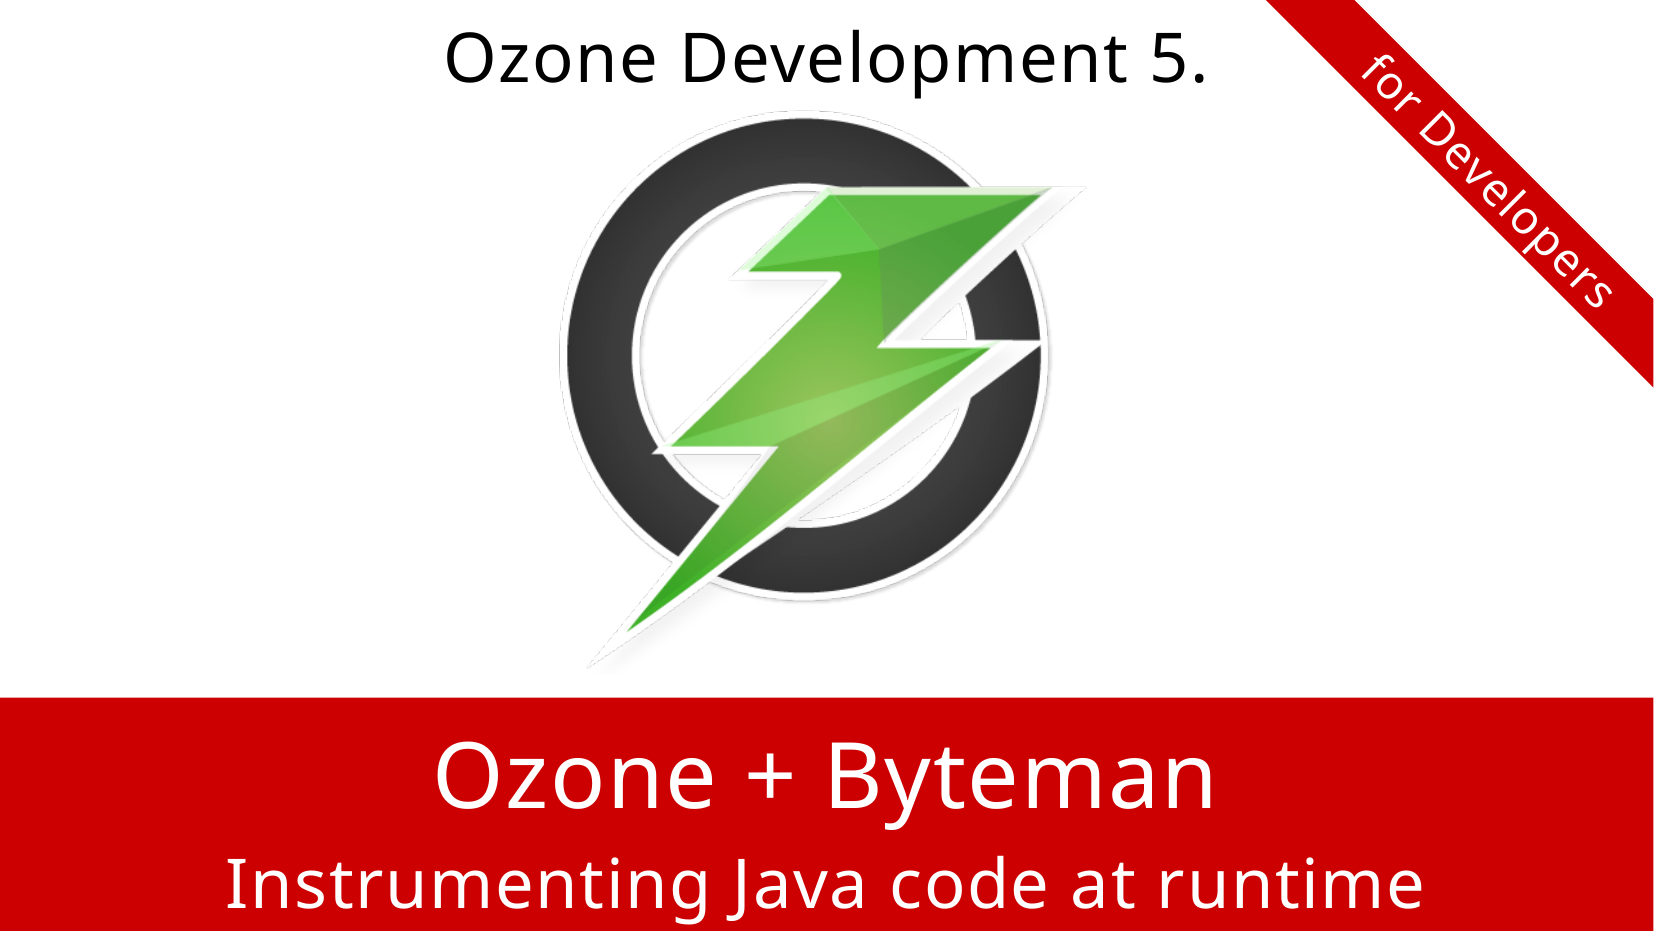

# Ozone Development 5.
for Developers
Ozone + Byteman
Instrumenting Java code at runtime